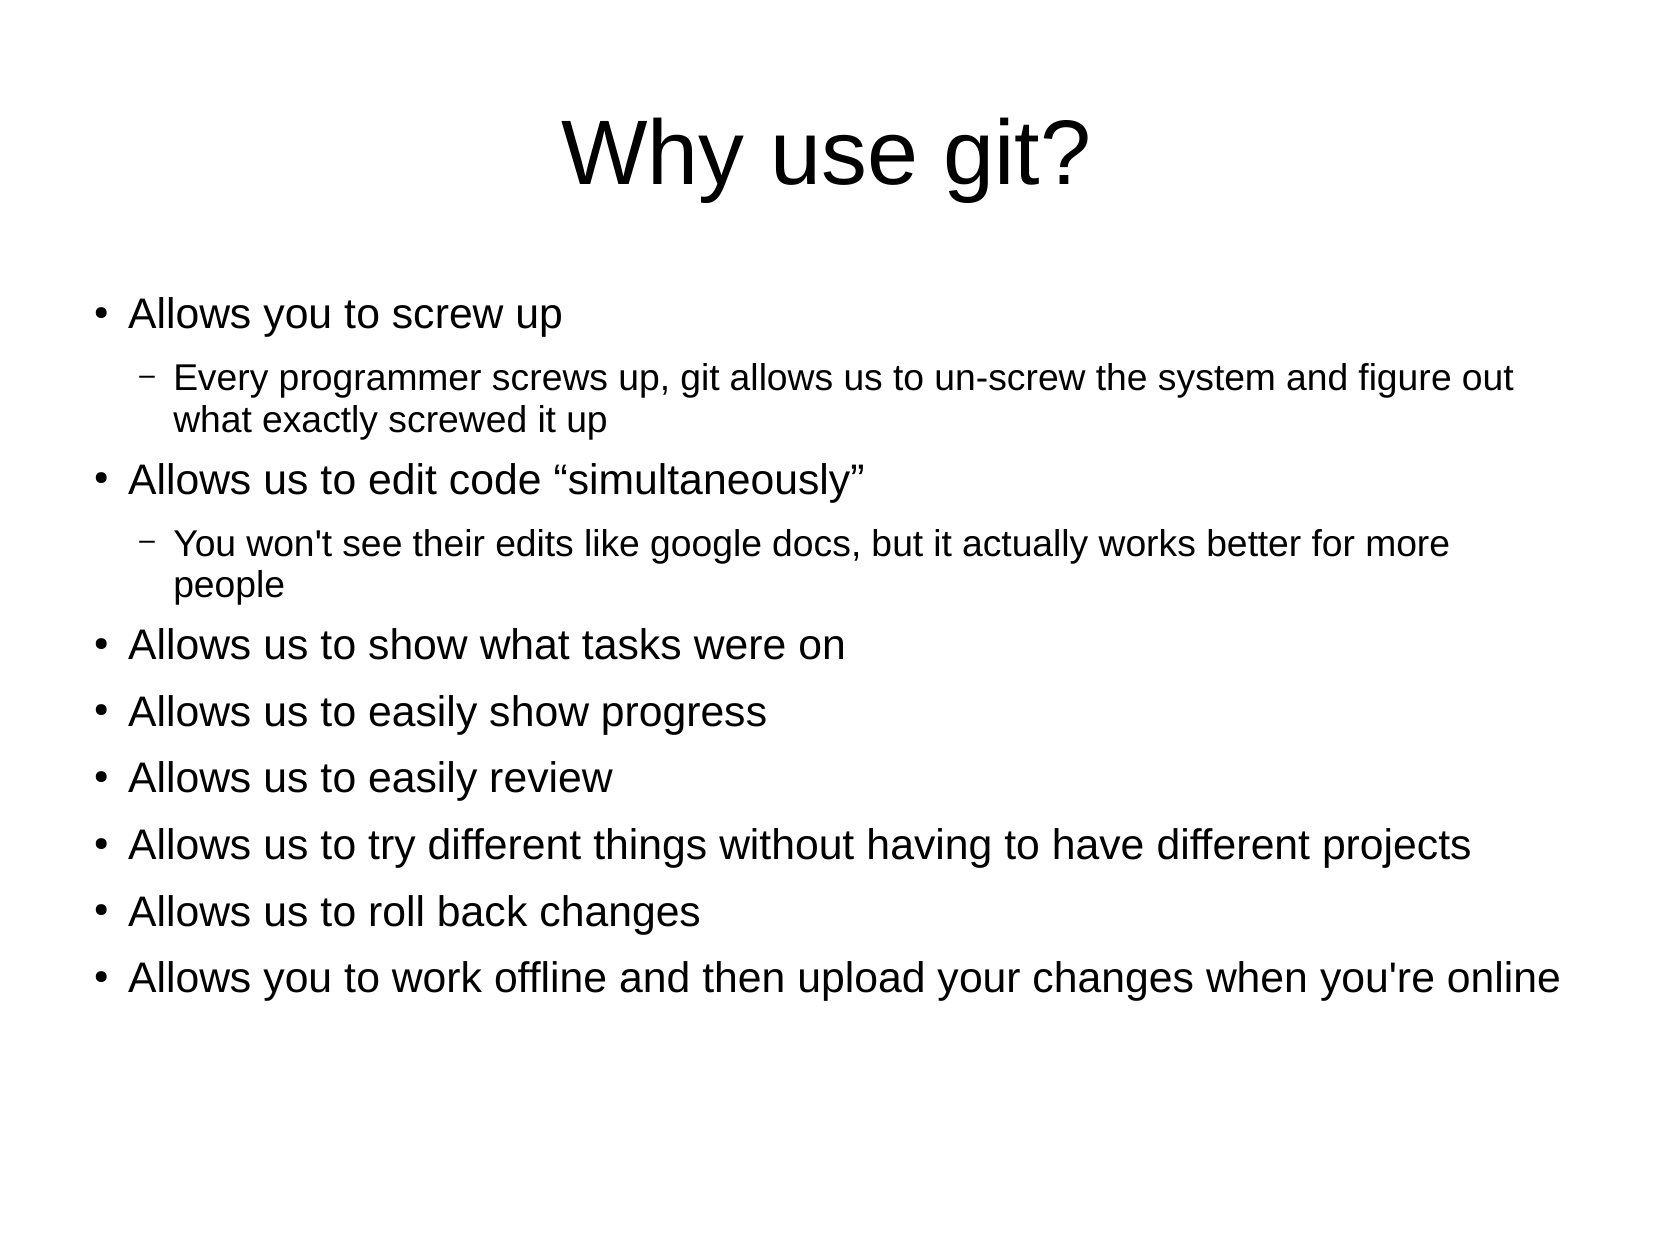

# Why use git?
Allows you to screw up
Every programmer screws up, git allows us to un-screw the system and figure out what exactly screwed it up
Allows us to edit code “simultaneously”
You won't see their edits like google docs, but it actually works better for more people
Allows us to show what tasks were on
Allows us to easily show progress
Allows us to easily review
Allows us to try different things without having to have different projects
Allows us to roll back changes
Allows you to work offline and then upload your changes when you're online